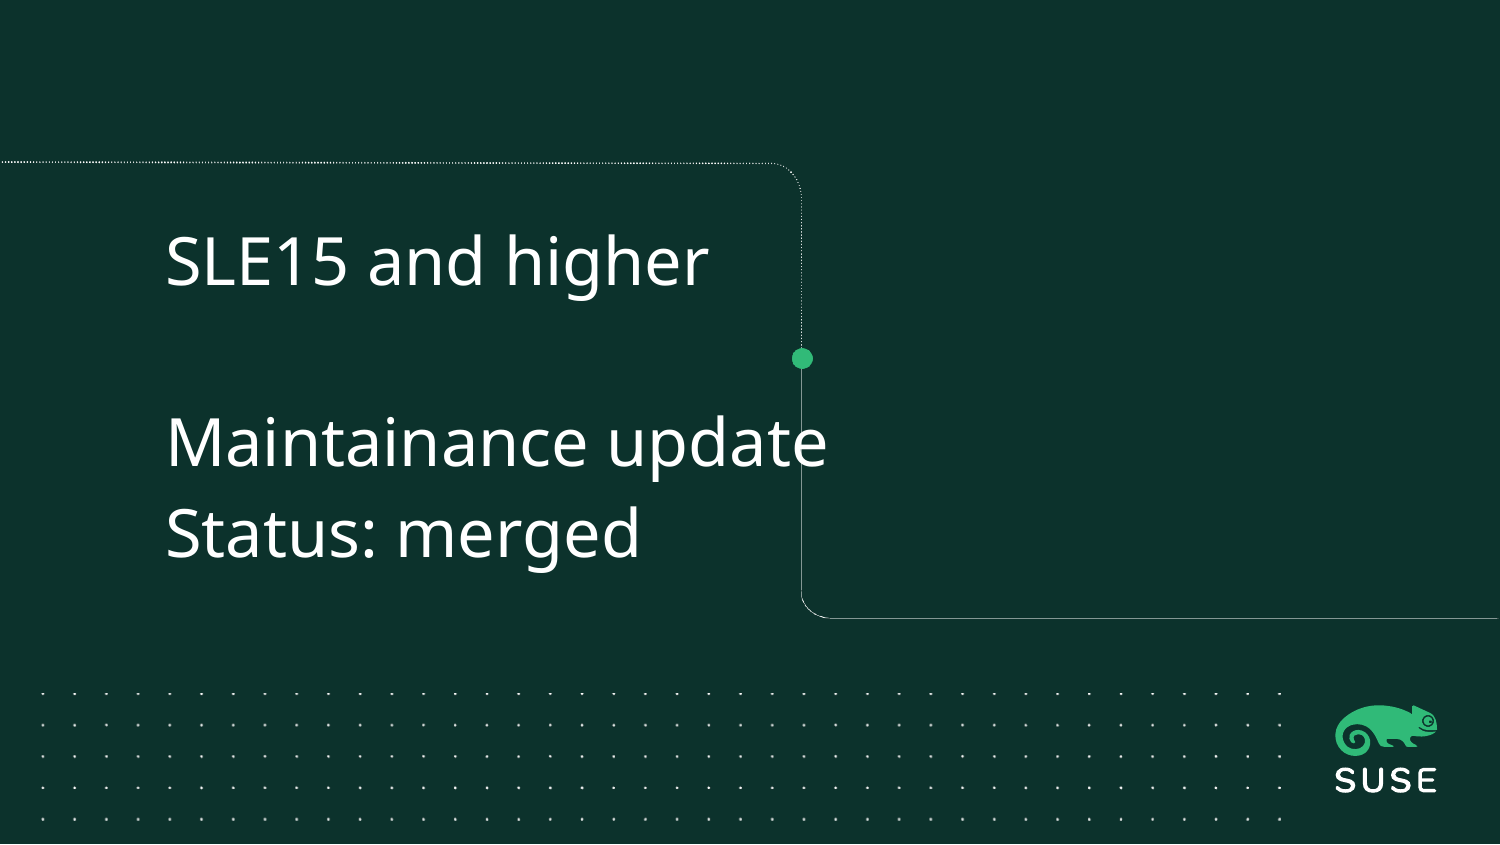

# SLE15 and higher Maintainance update Status: merged